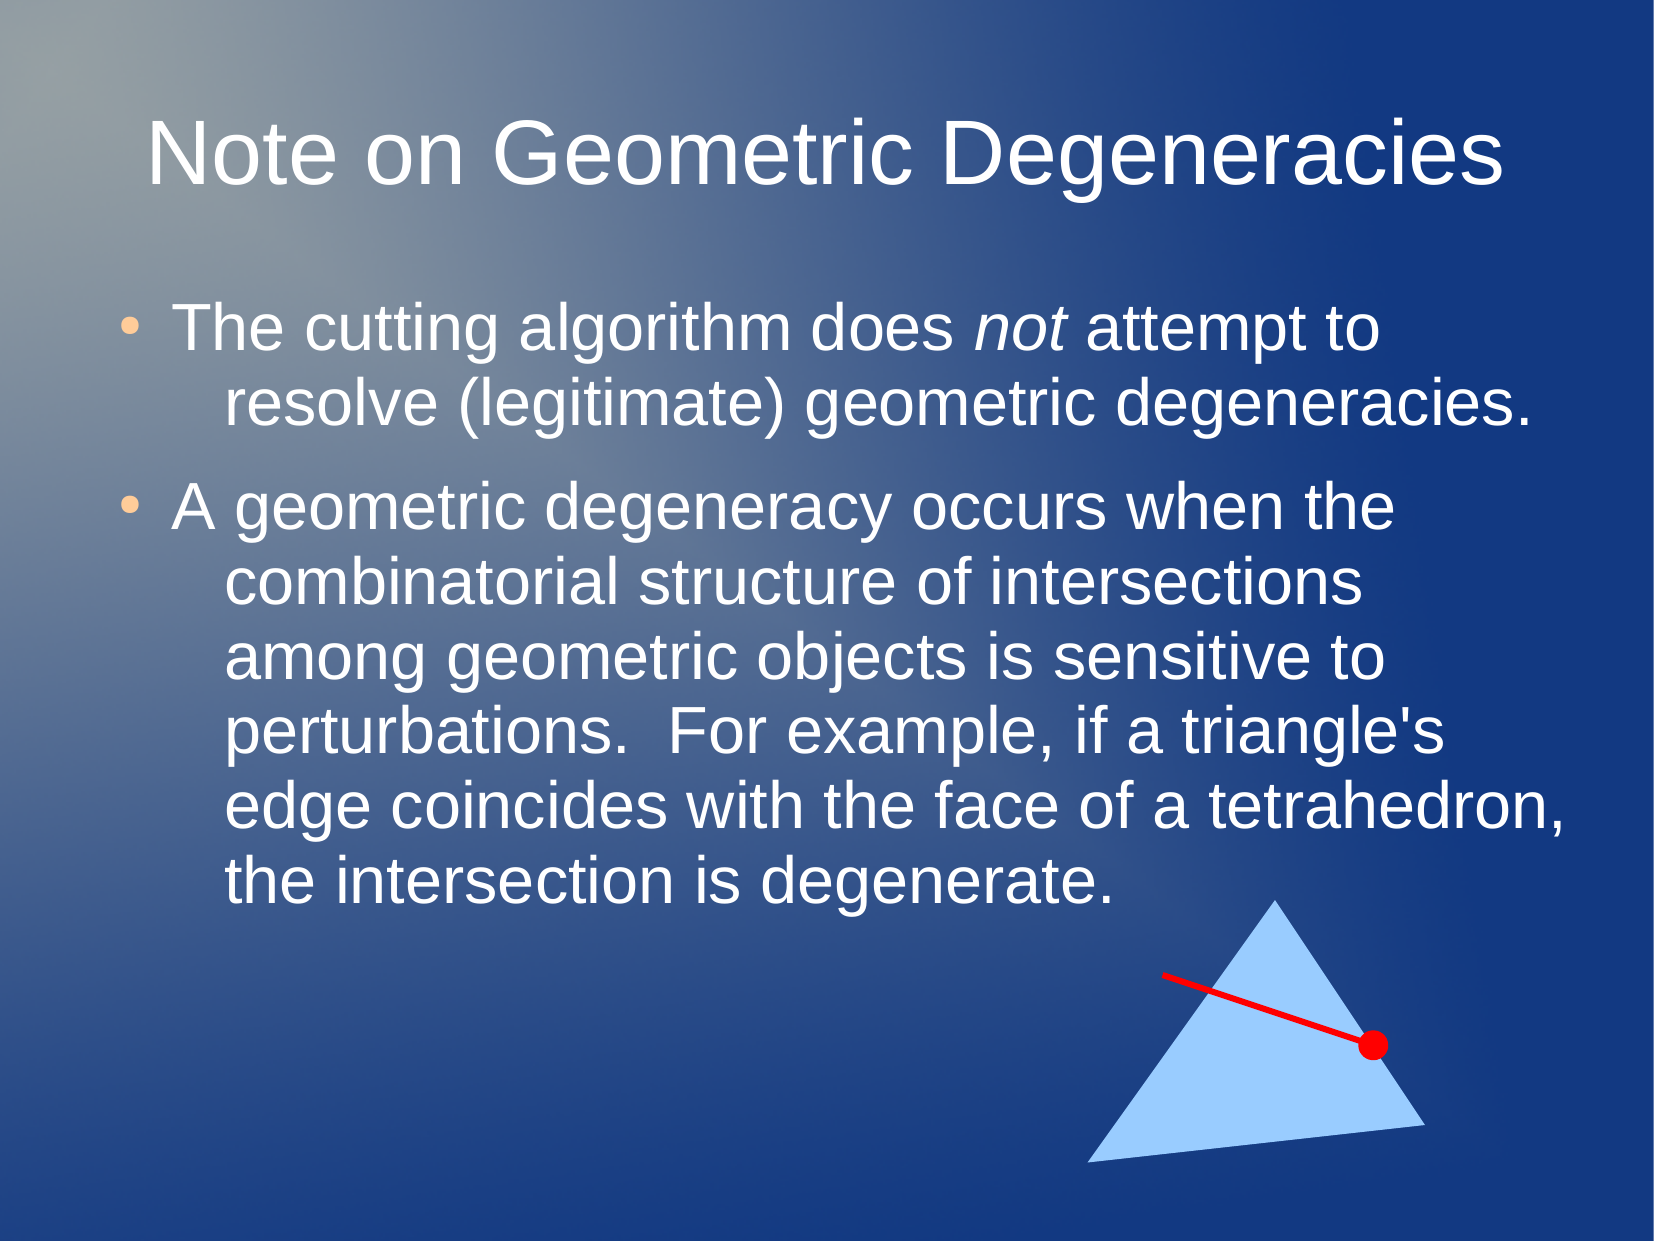

# Note on Geometric Degeneracies
The cutting algorithm does not attempt to resolve (legitimate) geometric degeneracies.
A geometric degeneracy occurs when the combinatorial structure of intersections among geometric objects is sensitive to perturbations. For example, if a triangle's edge coincides with the face of a tetrahedron, the intersection is degenerate.